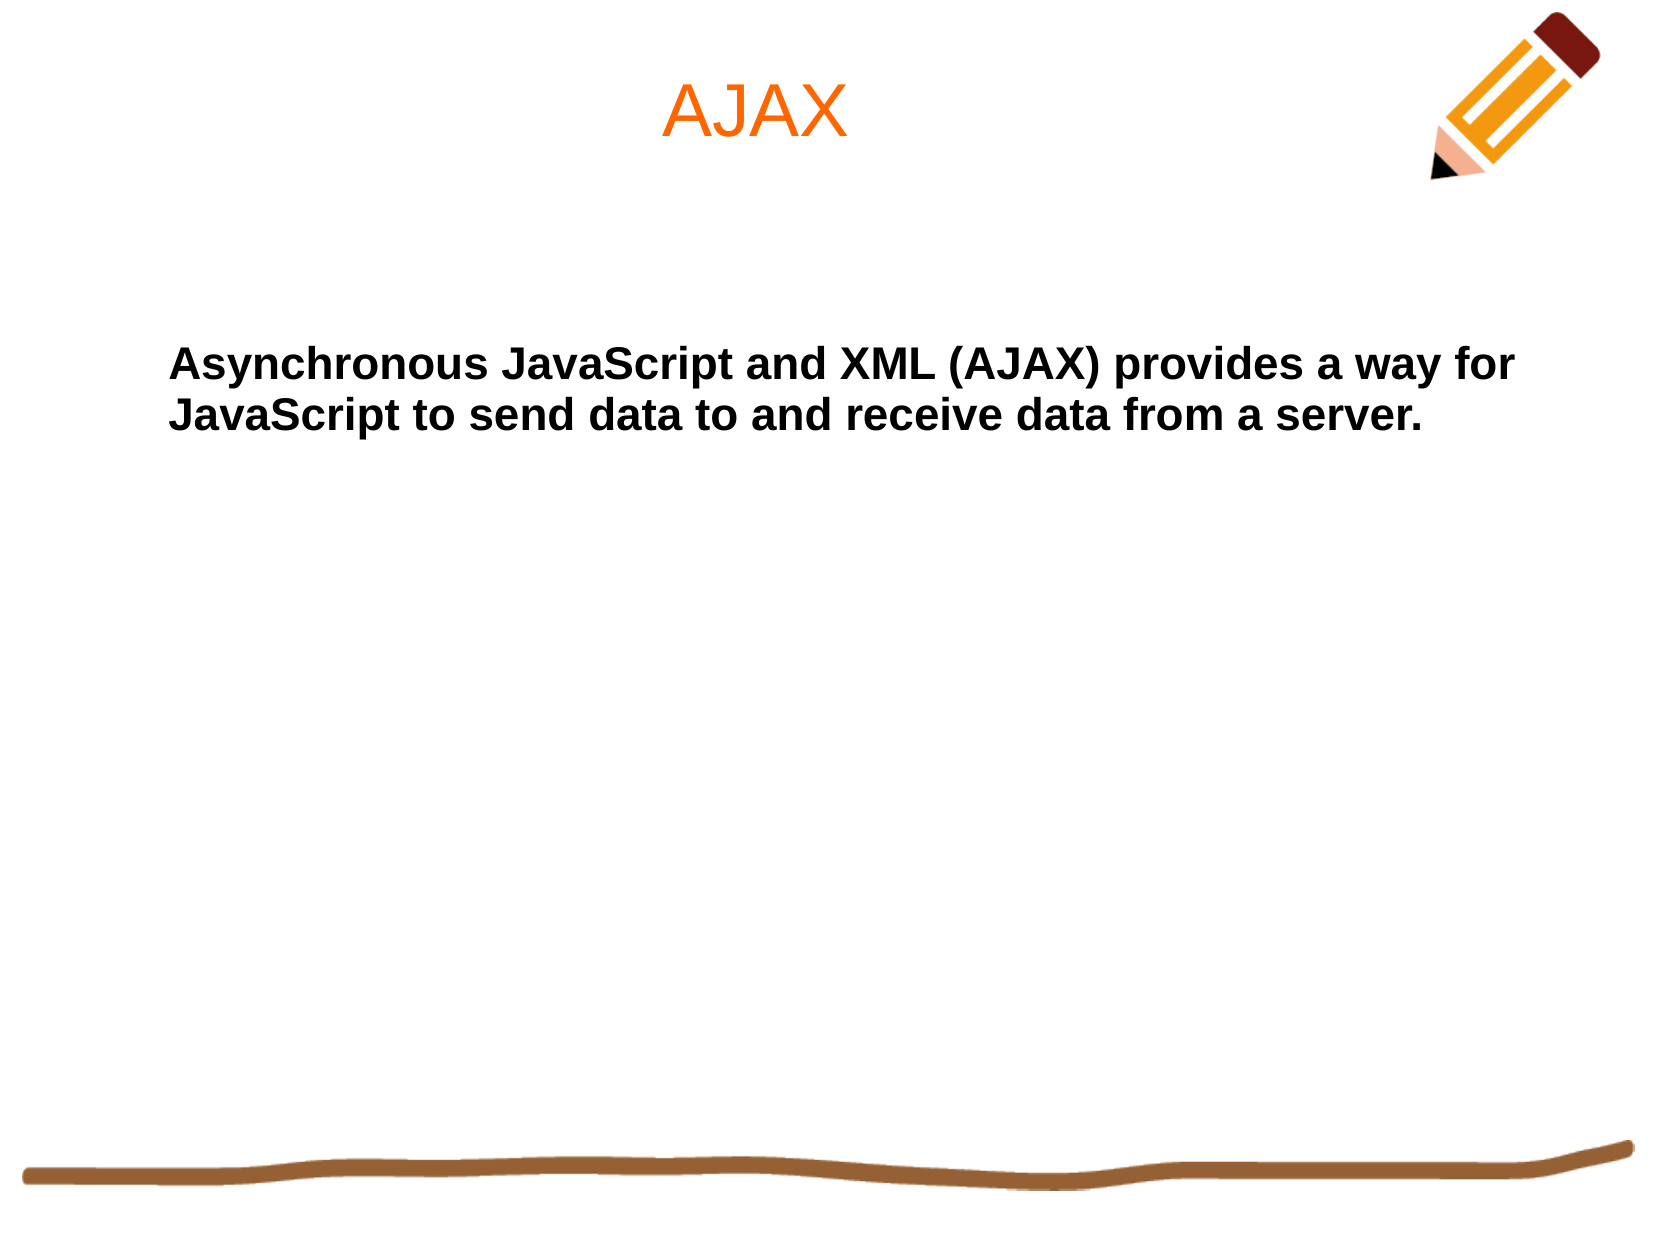

# AJAX
Asynchronous JavaScript and XML (AJAX) provides a way for JavaScript to send data to and receive data from a server.